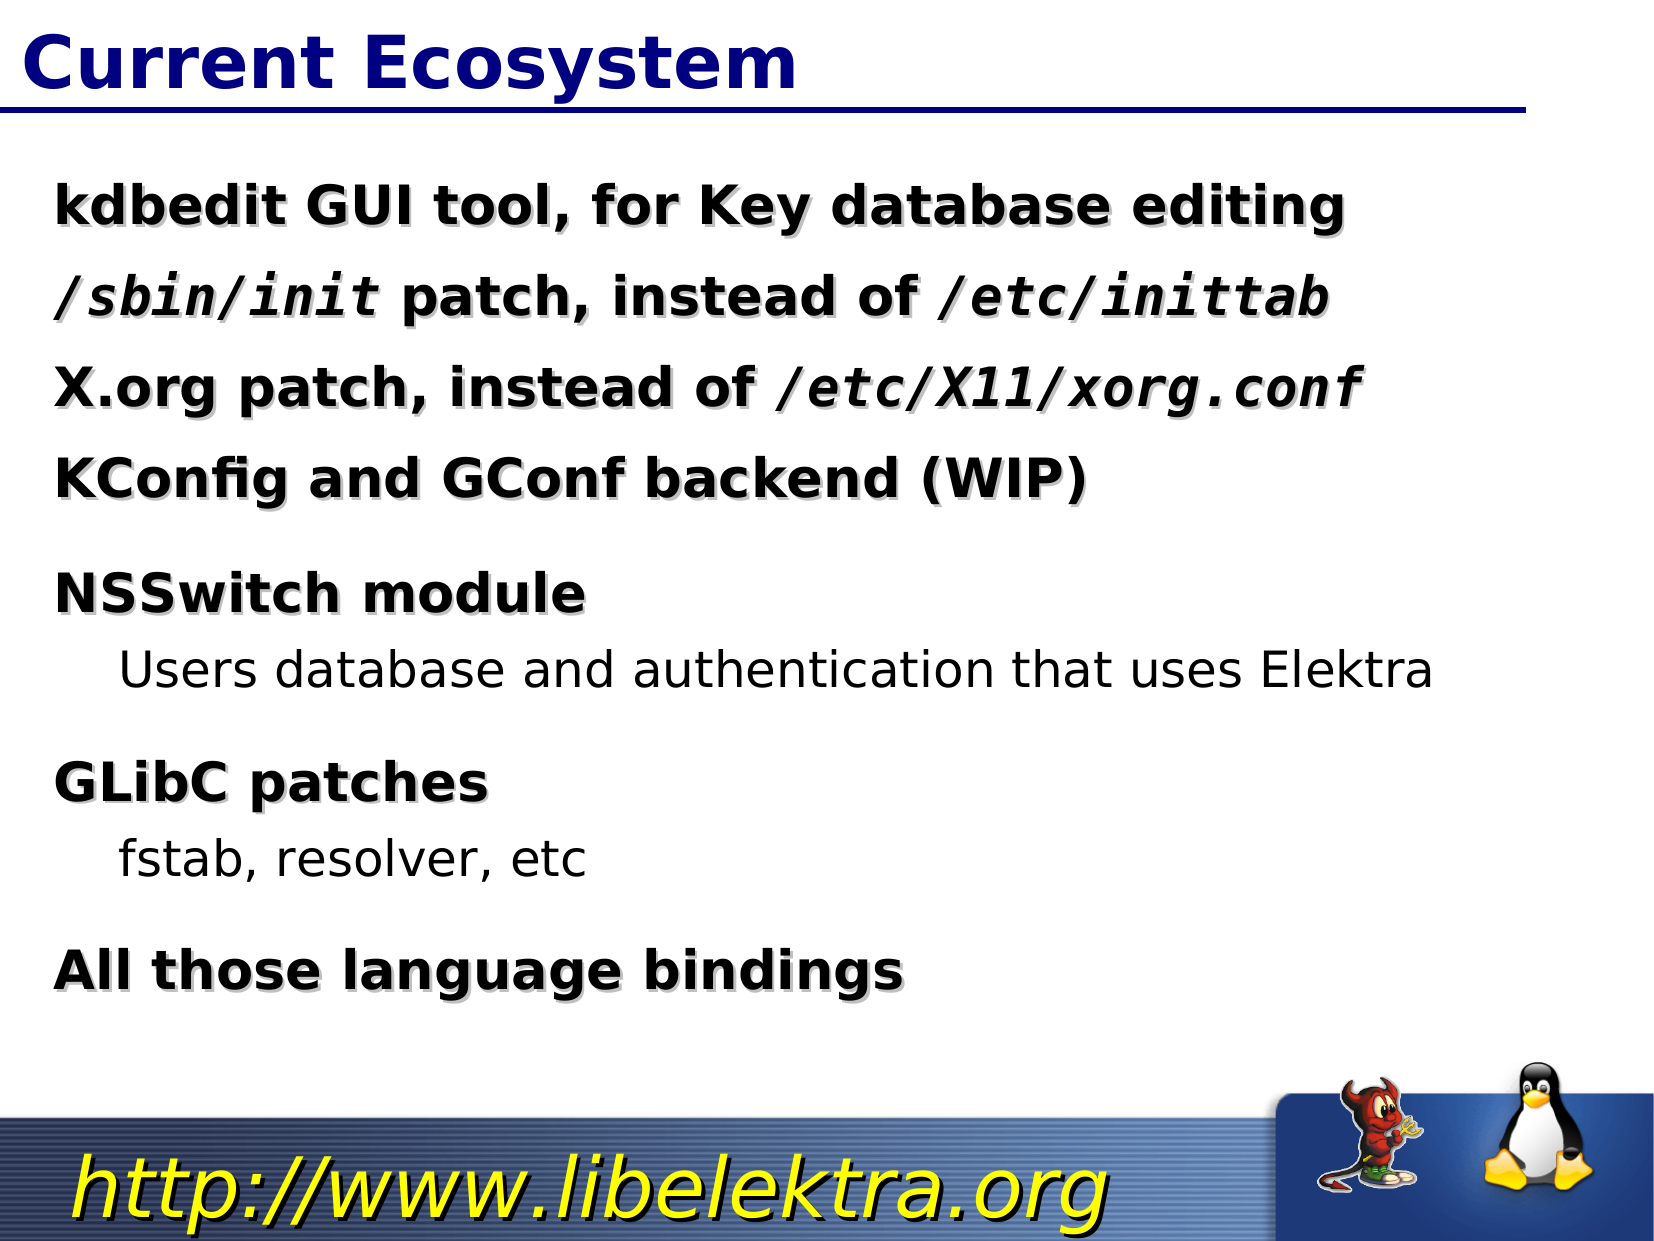

Current Ecosystem
# kdbedit GUI tool, for Key database editing
/sbin/init patch, instead of /etc/inittab
X.org patch, instead of /etc/X11/xorg.conf
KConfig and GConf backend (WIP)
NSSwitch module
Users database and authentication that uses Elektra
GLibC patches
fstab, resolver, etc
All those language bindings